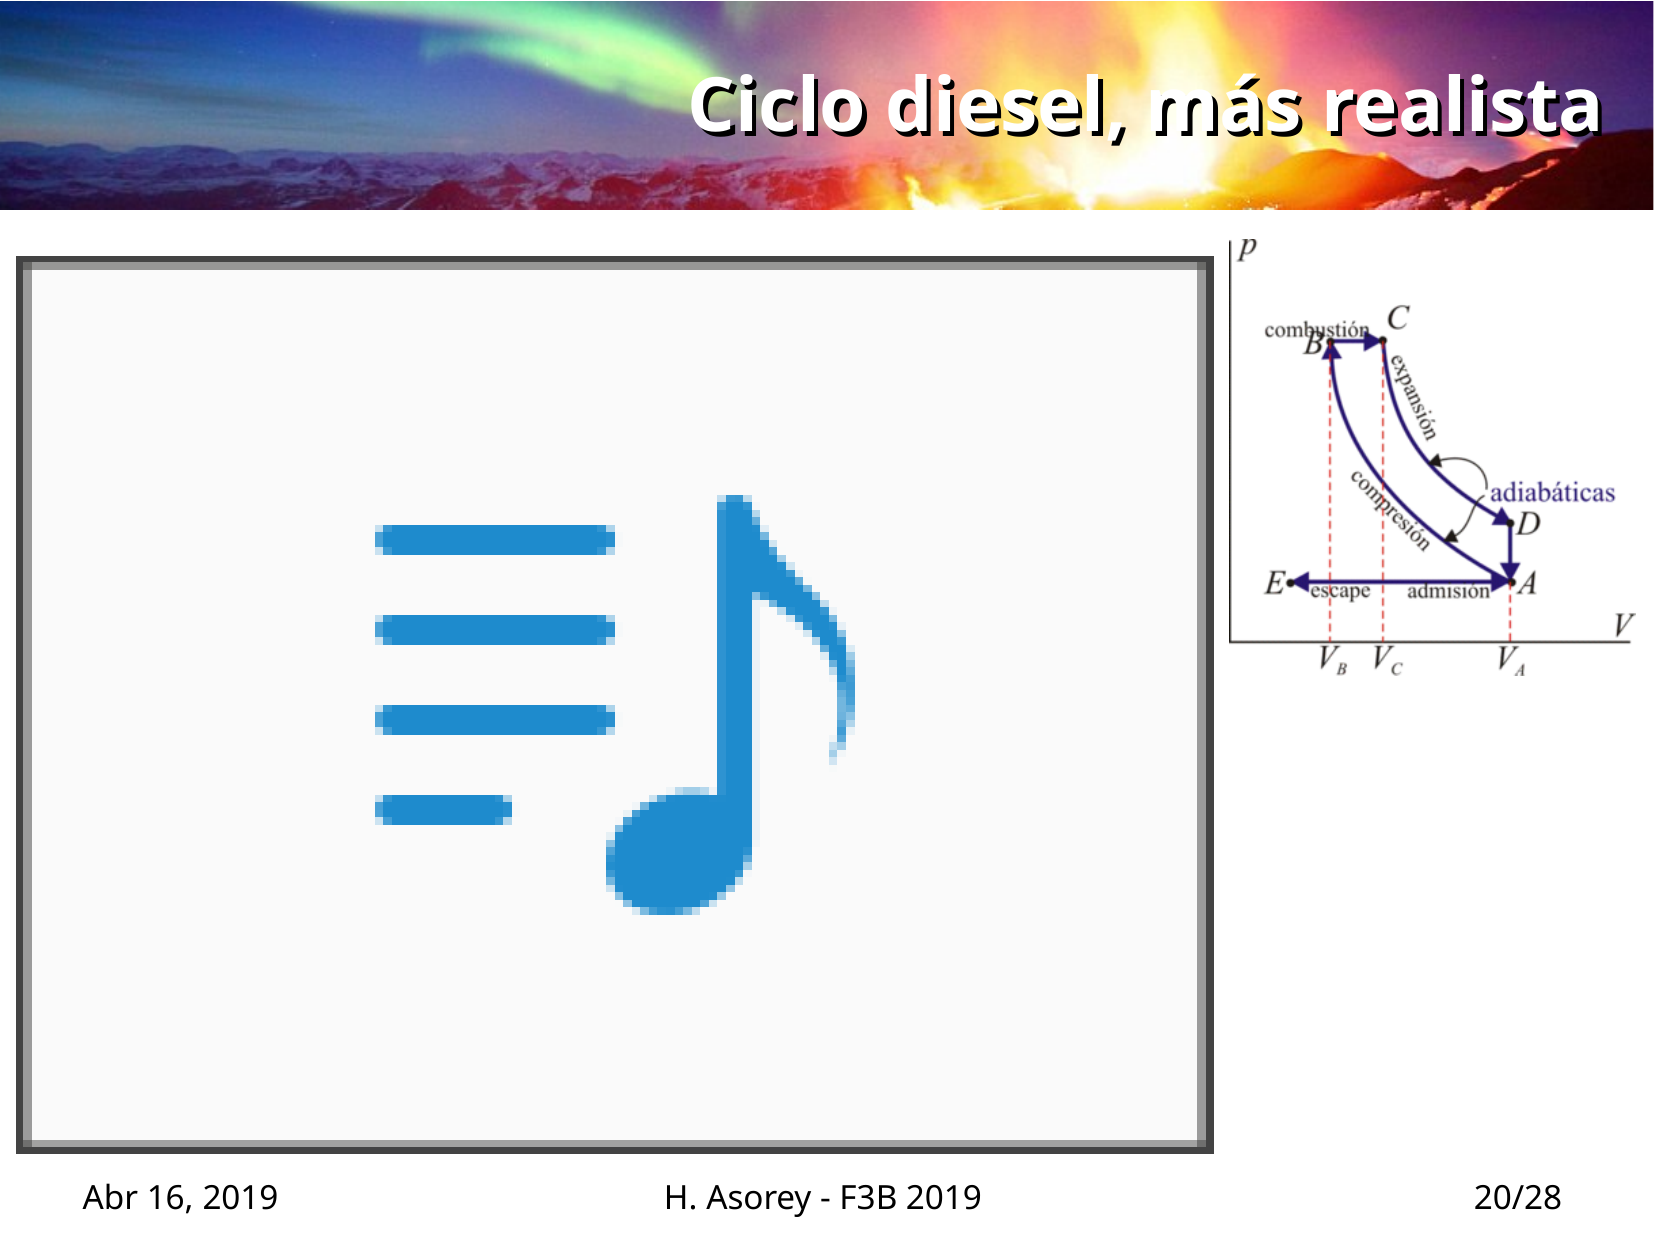

# Ciclo diesel, más realista
Abr 16, 2019
H. Asorey - F3B 2019
20